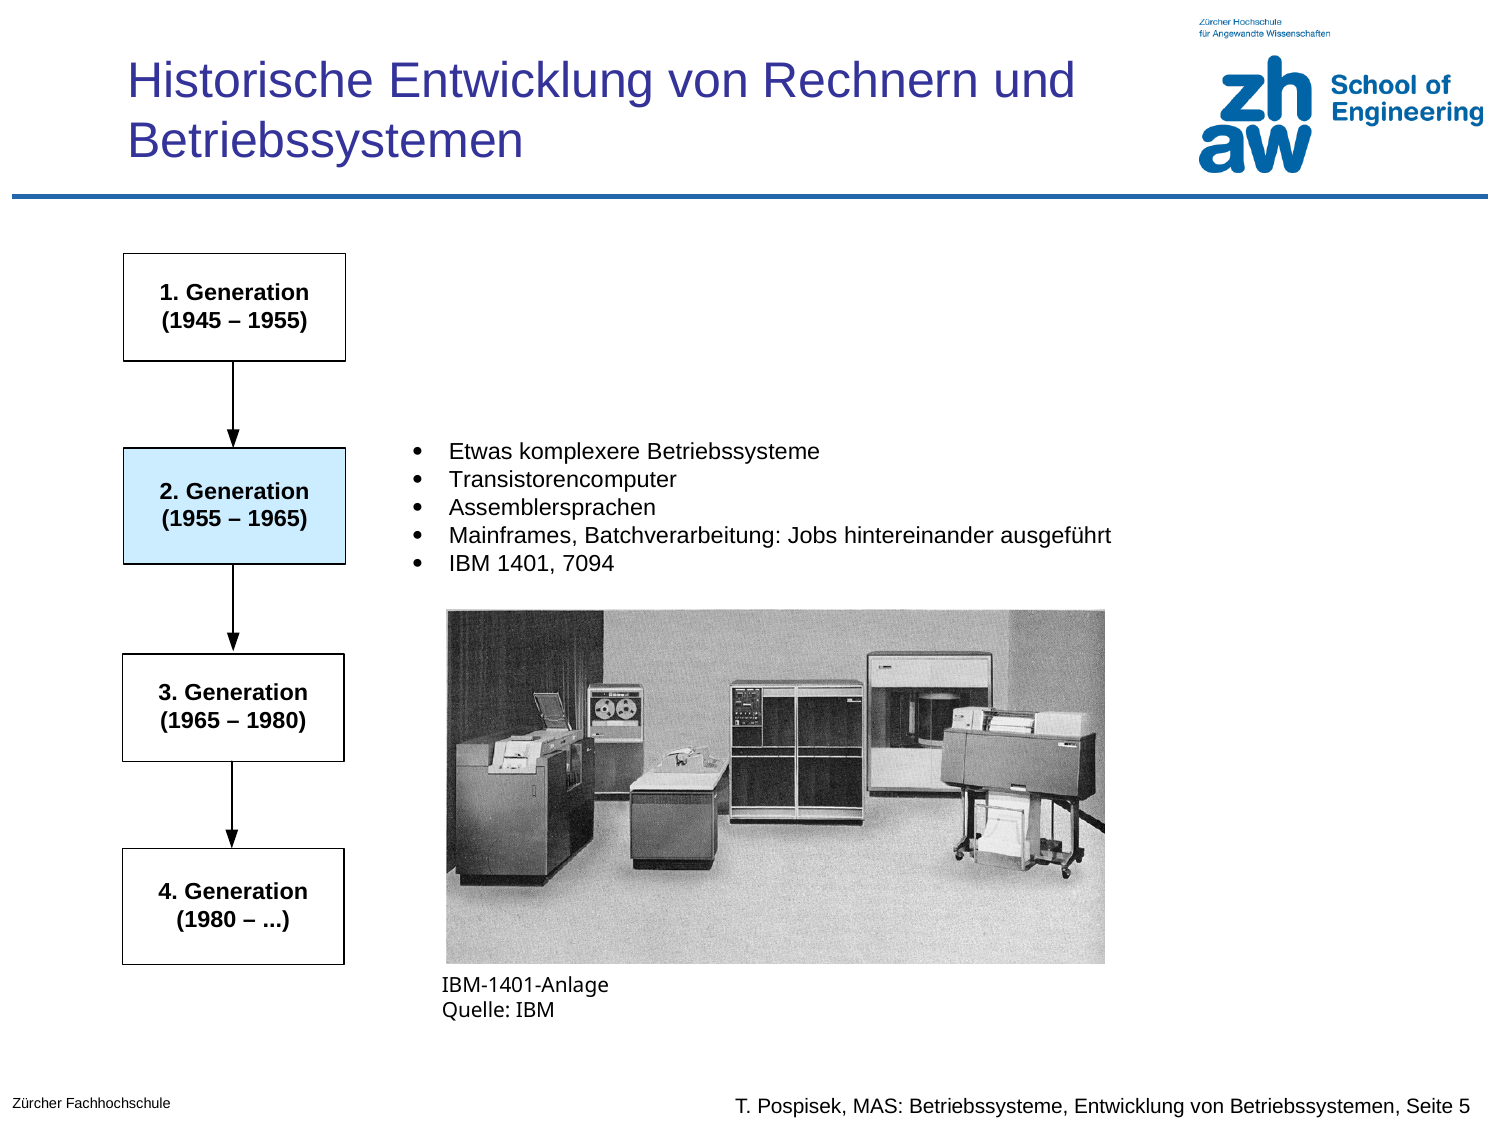

# Historische Entwicklung von Rechnern und Betriebssystemen
IBM-1401-Anlage
Quelle: IBM